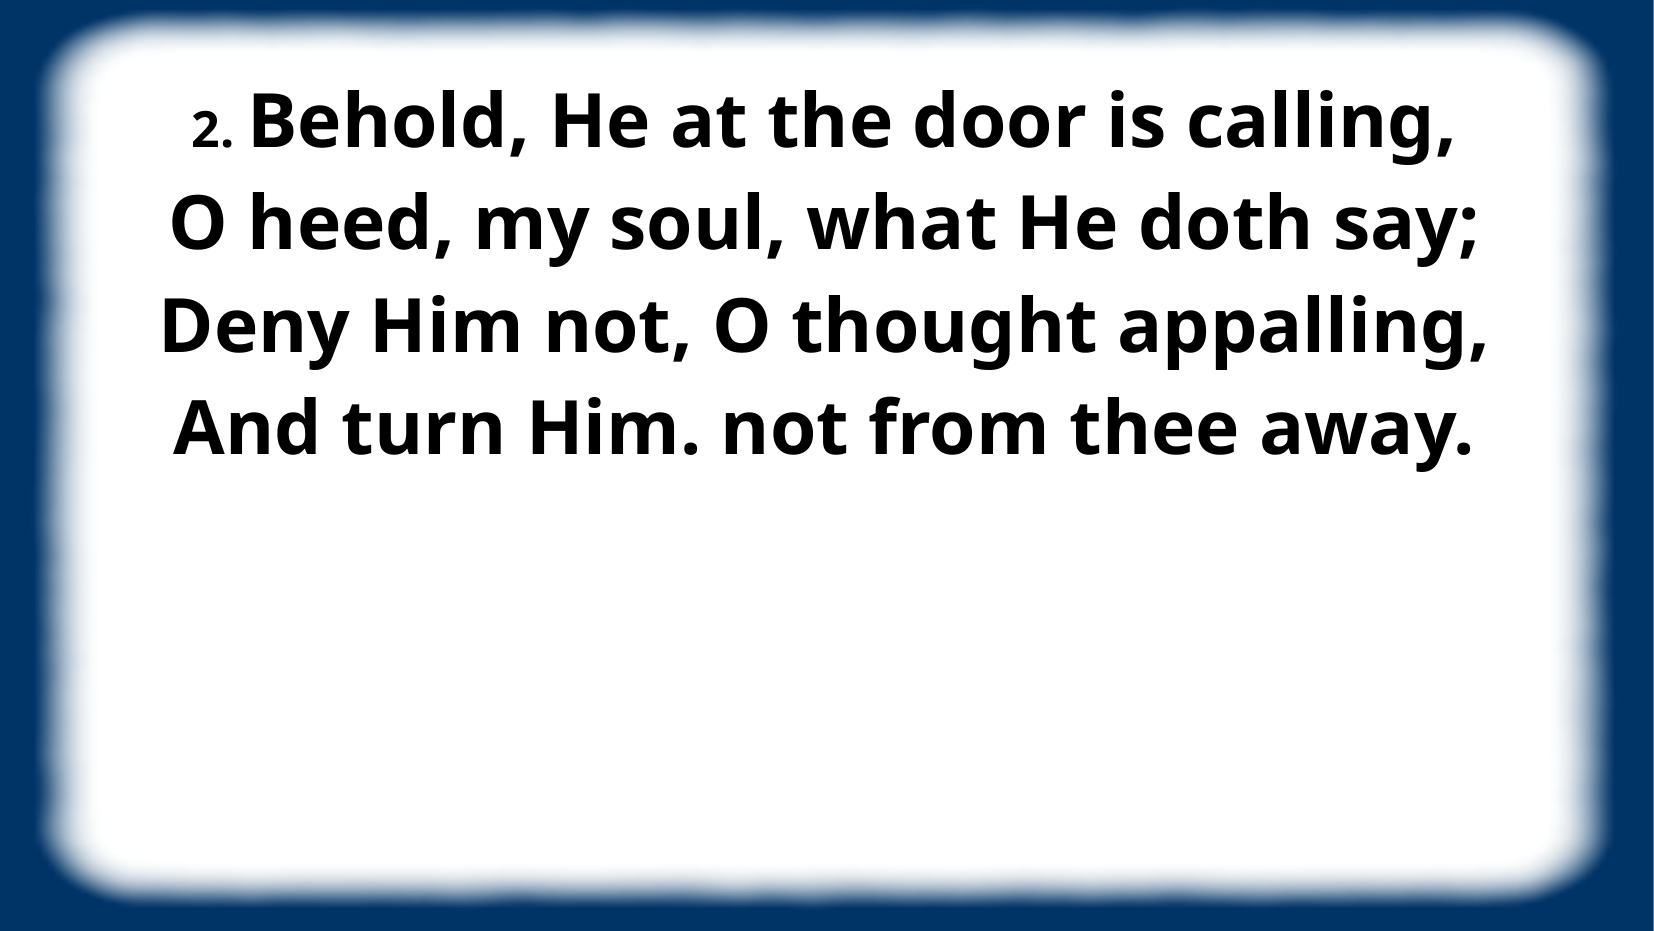

2. Behold, He at the door is calling,
O heed, my soul, what He doth say;
Deny Him not, O thought appalling,
And turn Him. not from thee away.